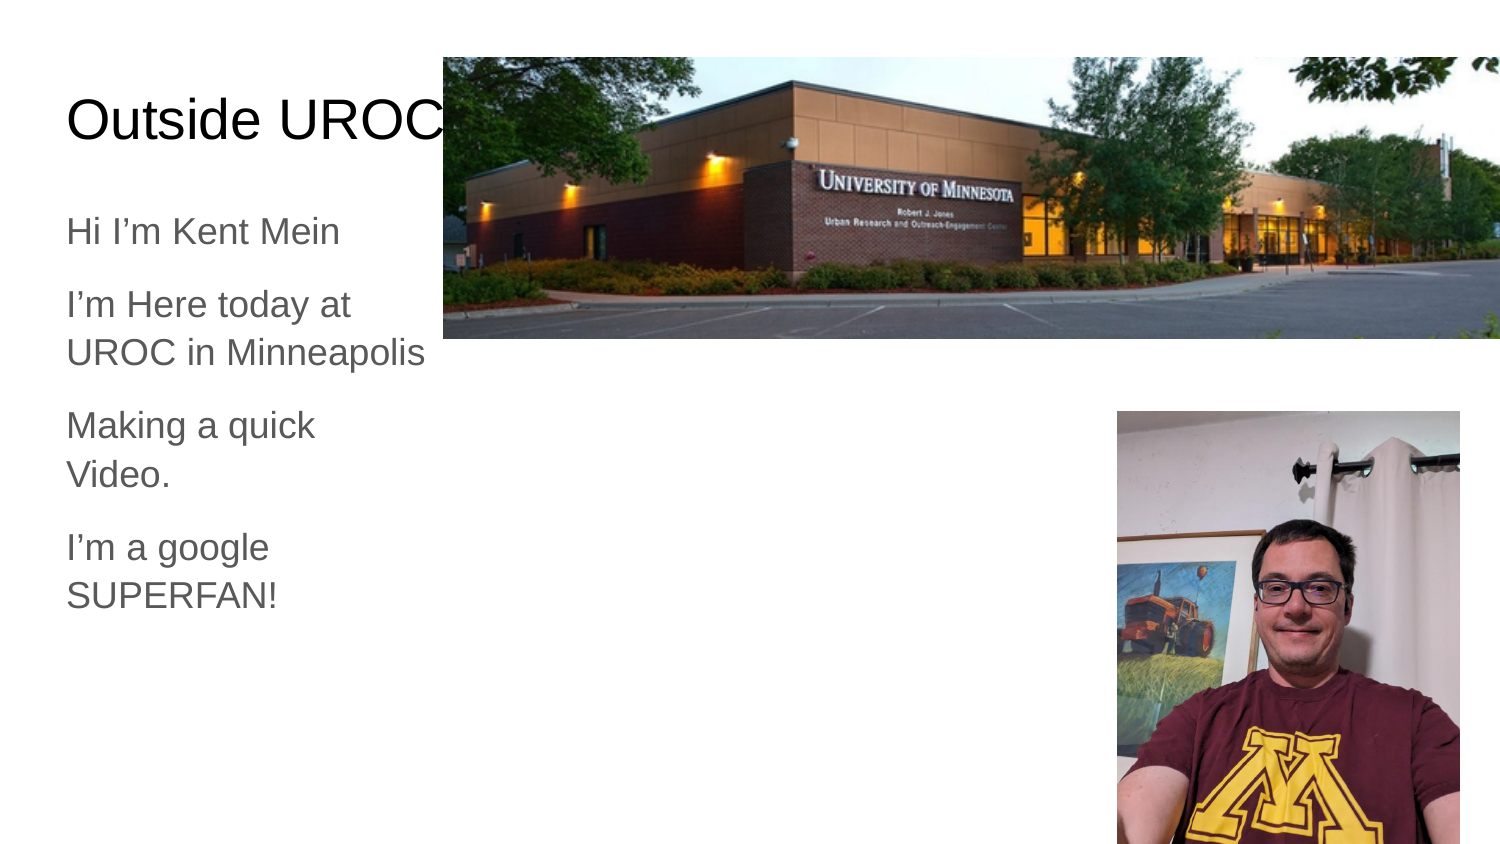

Outside UROC
Hi I’m Kent Mein
I’m Here today at UROC in Minneapolis
Making a quick Video.
I’m a google SUPERFAN!